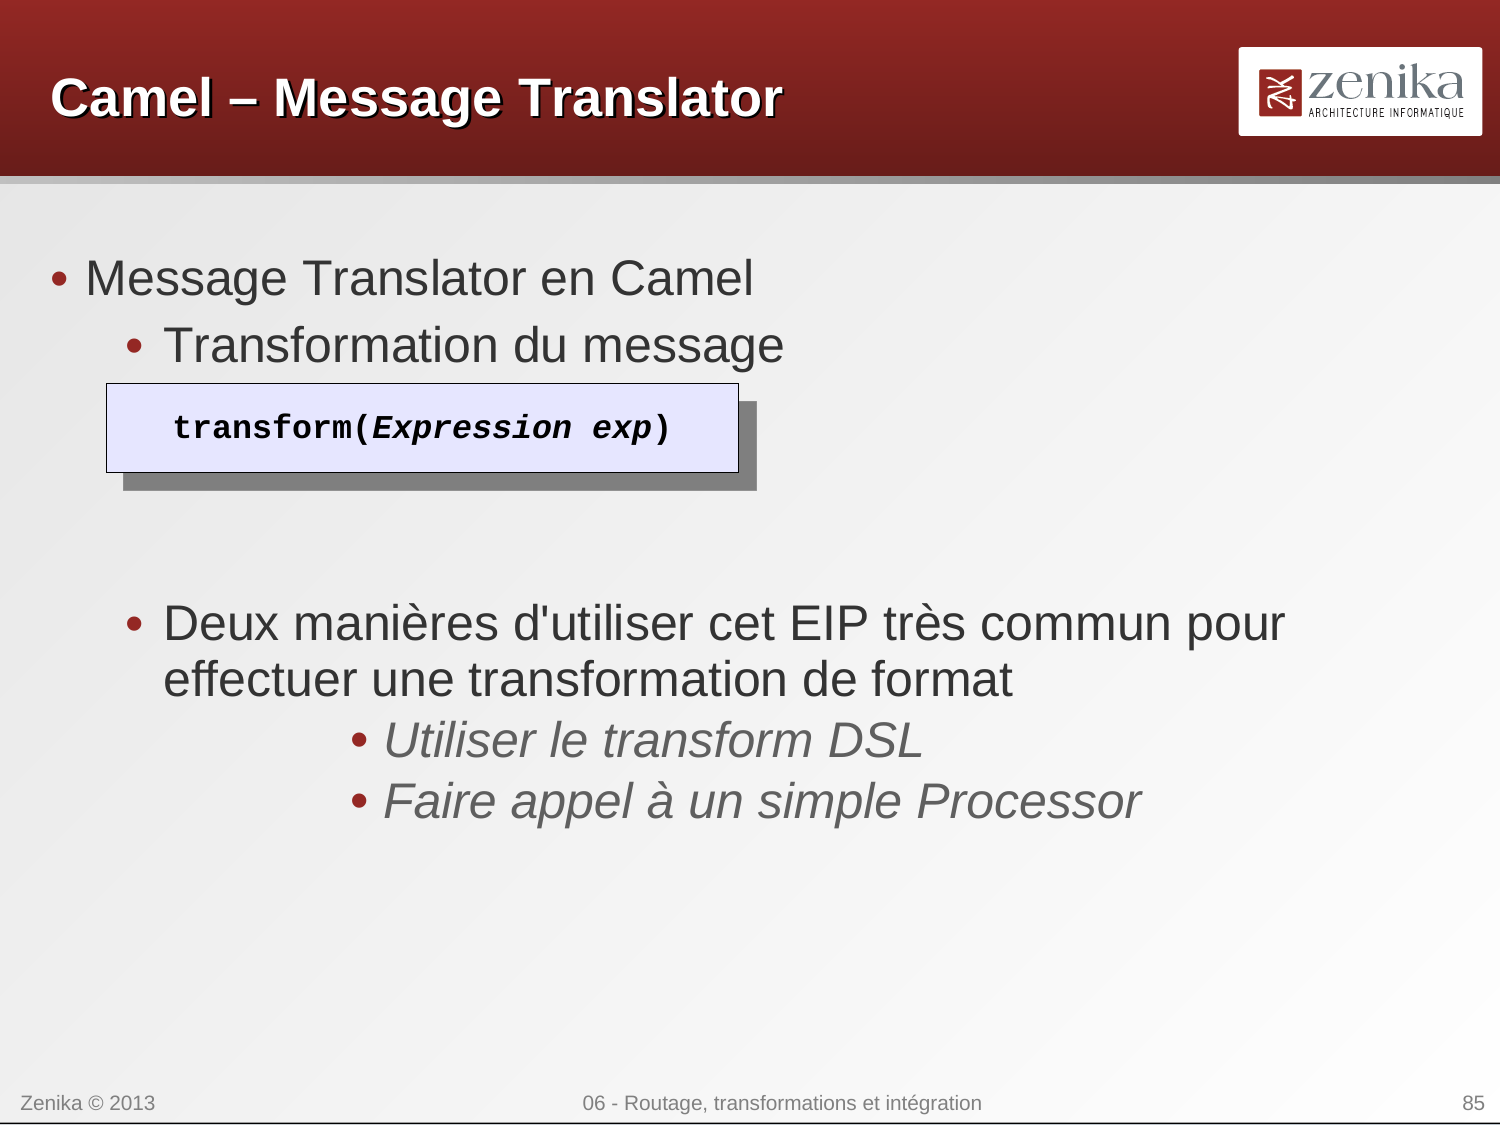

# Camel – Message Translator
Message Translator en Camel
Transformation du message
Deux manières d'utiliser cet EIP très commun pour effectuer une transformation de format
 Utiliser le transform DSL
 Faire appel à un simple Processor
transform(Expression exp)